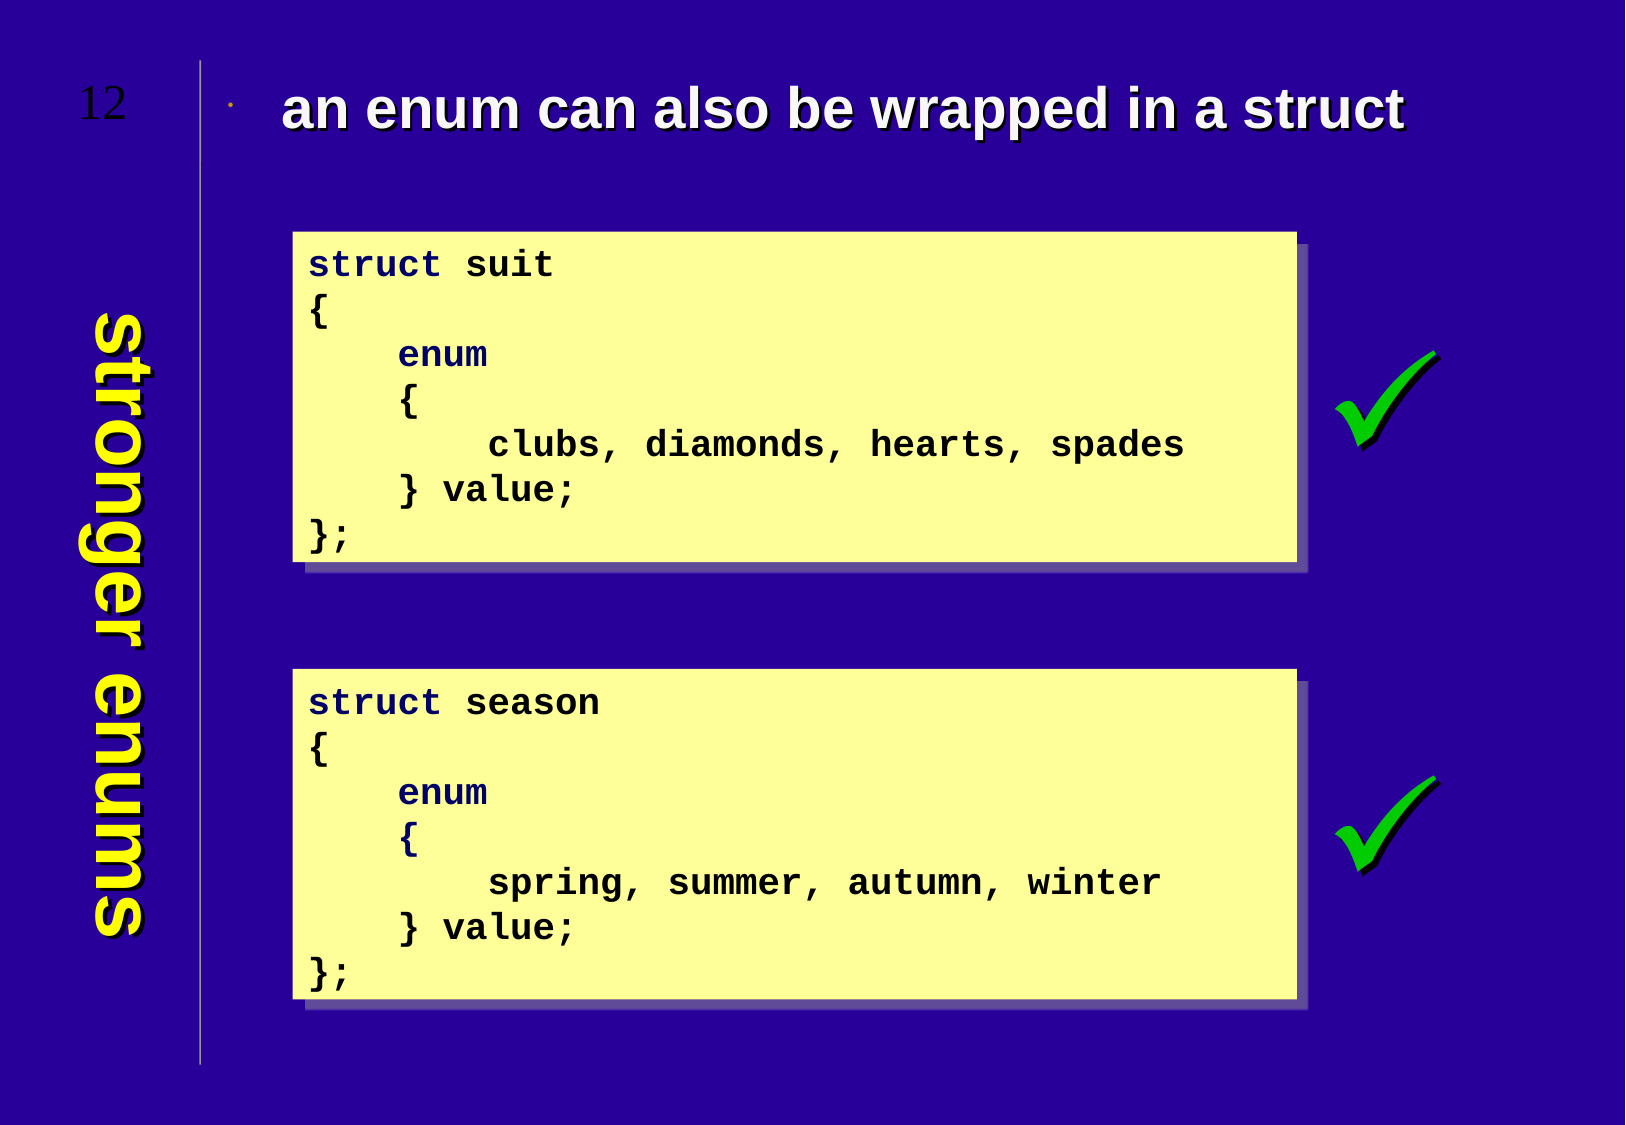

12
an enum can also be wrapped in a struct
# stronger enums
struct suit
{
 enum
 {
 clubs, diamonds, hearts, spades
 } value;
};

struct season
{
 enum
 {
 spring, summer, autumn, winter
 } value;
};
